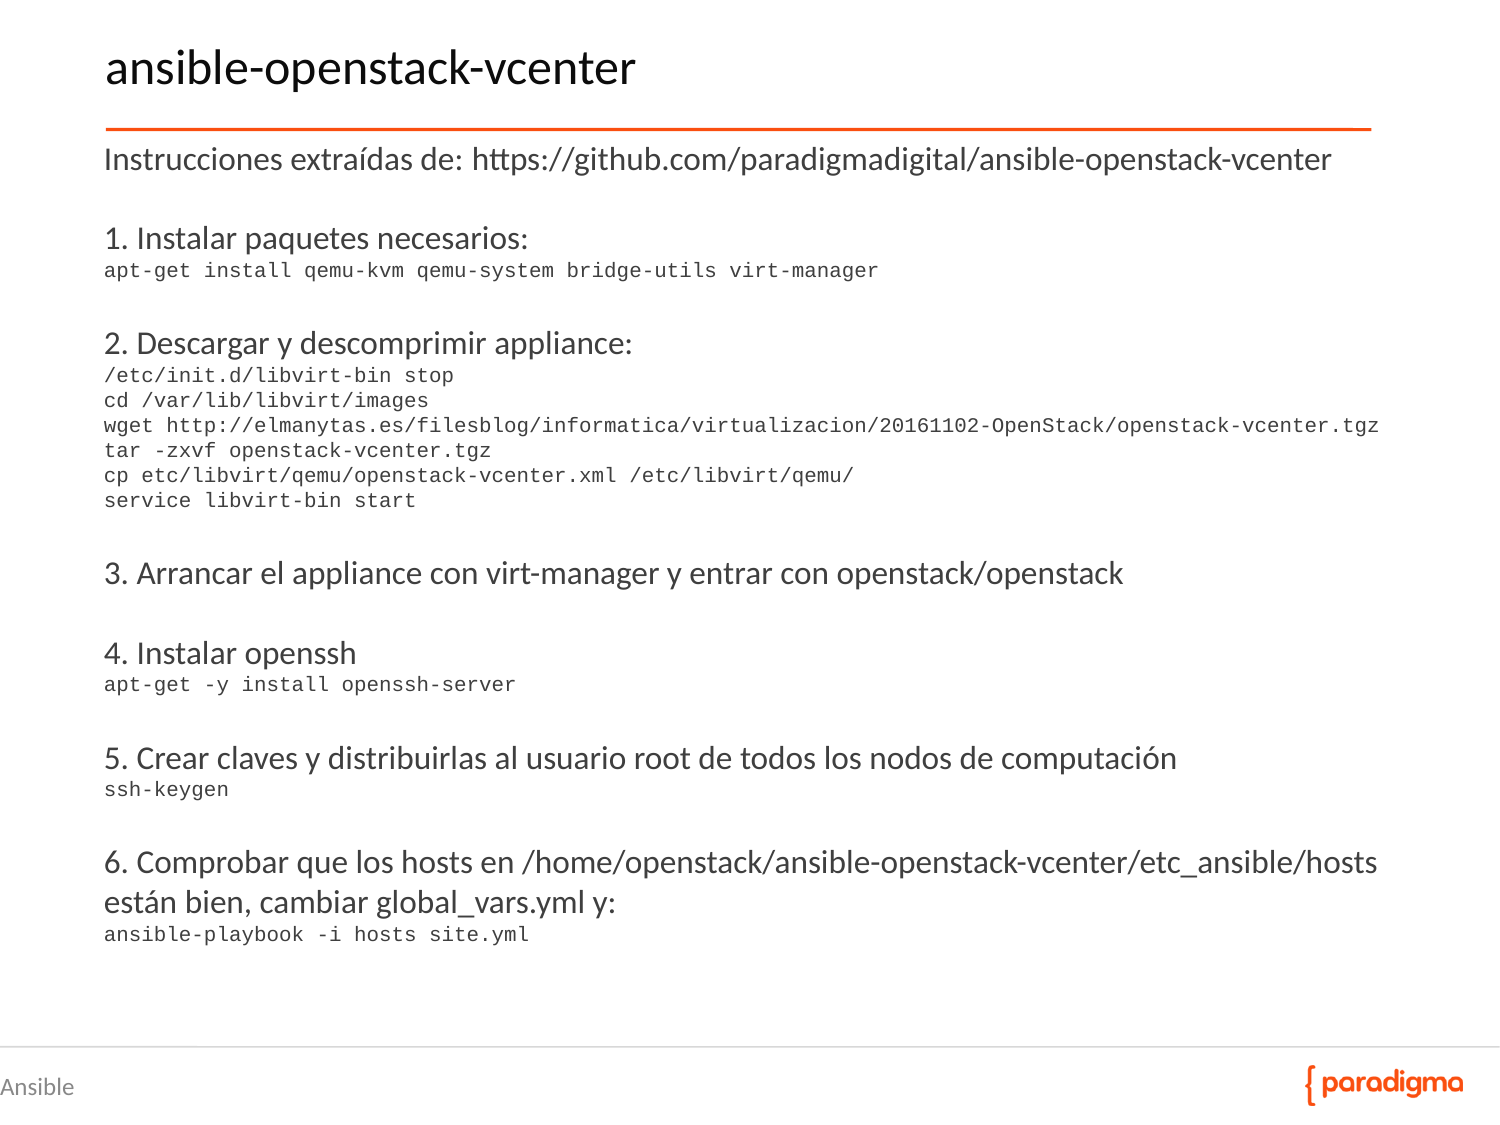

ansible-openstack-vcenter
Para que la cosa funcione esta pastilla de color naranja tiene que estar posicionada por encima de la del título.
Instrucciones extraídas de: https://github.com/paradigmadigital/ansible-openstack-vcenter
1. Instalar paquetes necesarios:
apt-get install qemu-kvm qemu-system bridge-utils virt-manager
2. Descargar y descomprimir appliance:
/etc/init.d/libvirt-bin stop
cd /var/lib/libvirt/images
wget http://elmanytas.es/filesblog/informatica/virtualizacion/20161102-OpenStack/openstack-vcenter.tgz
tar -zxvf openstack-vcenter.tgz
cp etc/libvirt/qemu/openstack-vcenter.xml /etc/libvirt/qemu/
service libvirt-bin start
3. Arrancar el appliance con virt-manager y entrar con openstack/openstack
4. Instalar openssh
apt-get -y install openssh-server
5. Crear claves y distribuirlas al usuario root de todos los nodos de computación
ssh-keygen
6. Comprobar que los hosts en /home/openstack/ansible-openstack-vcenter/etc_ansible/hosts están bien, cambiar global_vars.yml y:
ansible-playbook -i hosts site.yml
Aquí hay otro espacio en blanco que dejamos para no saturar y que los que te leen puedan respirar un poco.
Ansible